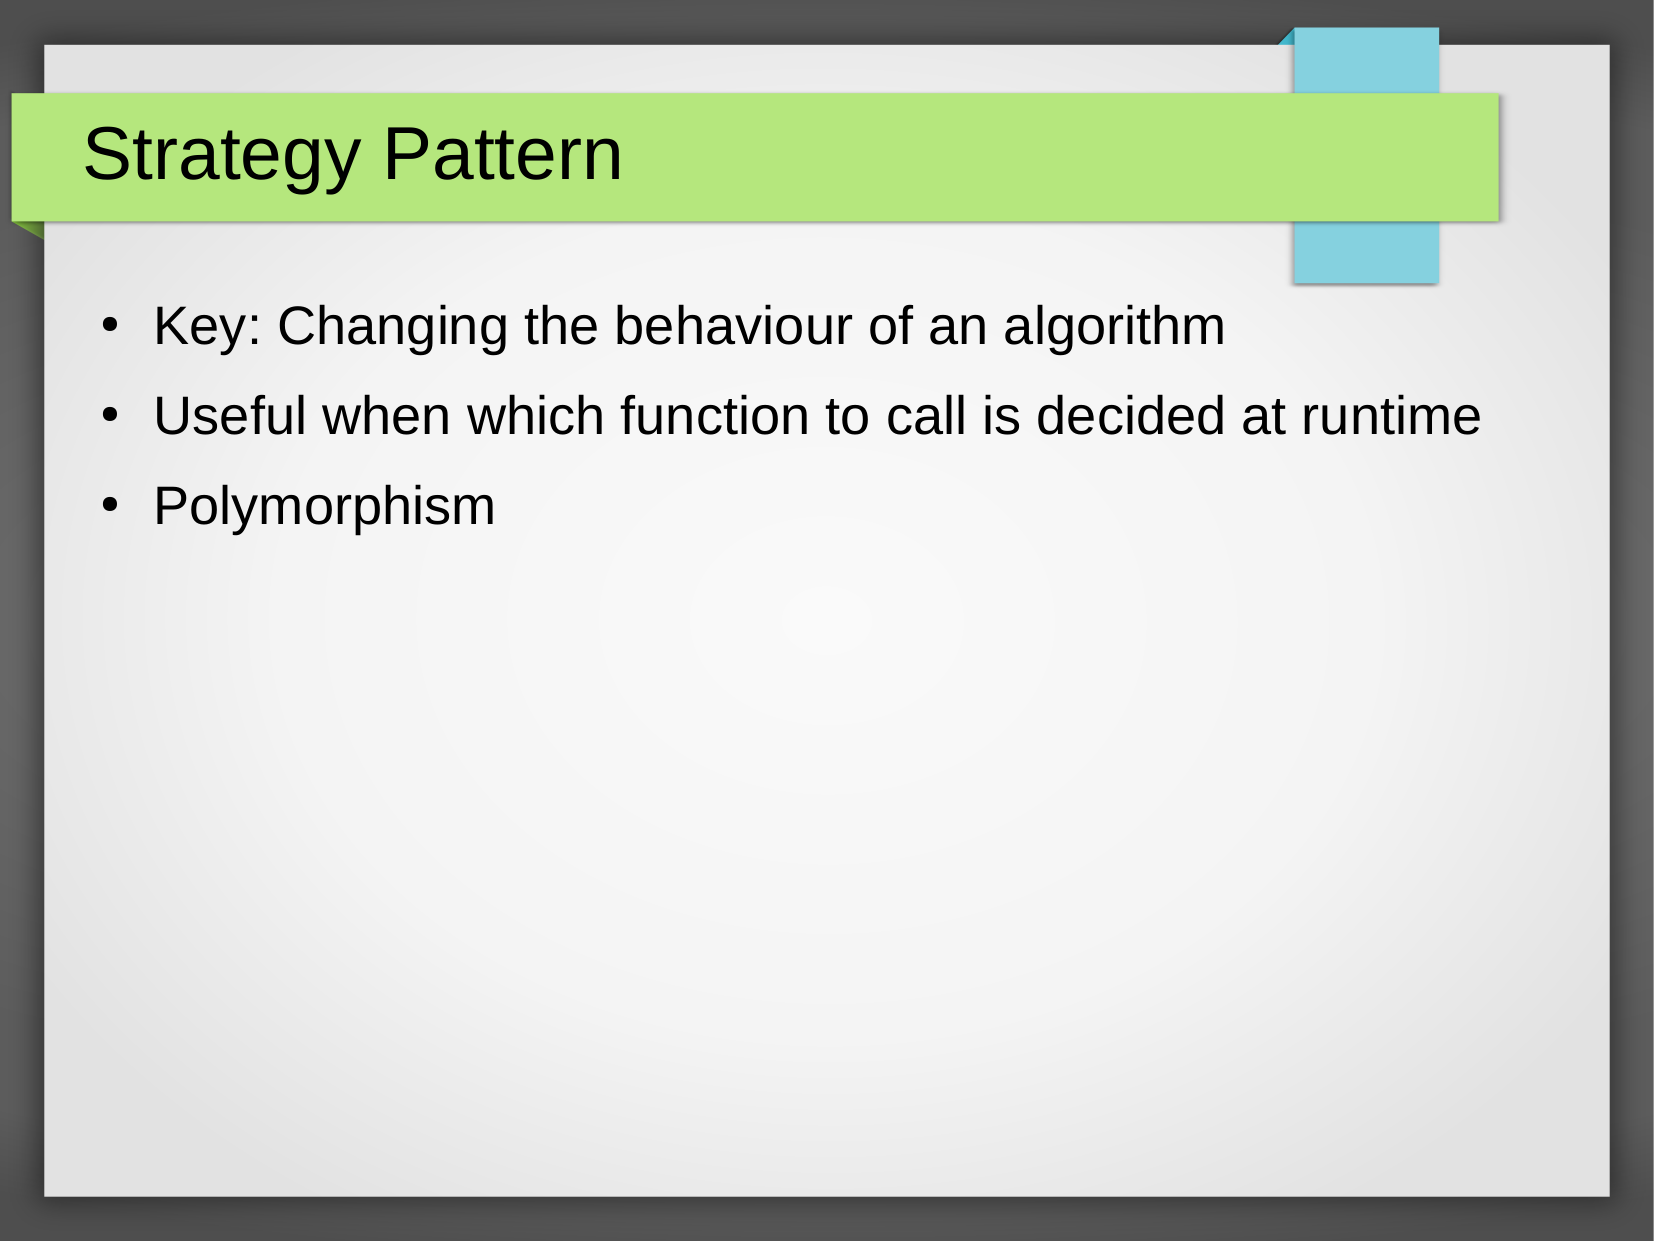

# Strategy Pattern
Key: Changing the behaviour of an algorithm
Useful when which function to call is decided at runtime
Polymorphism